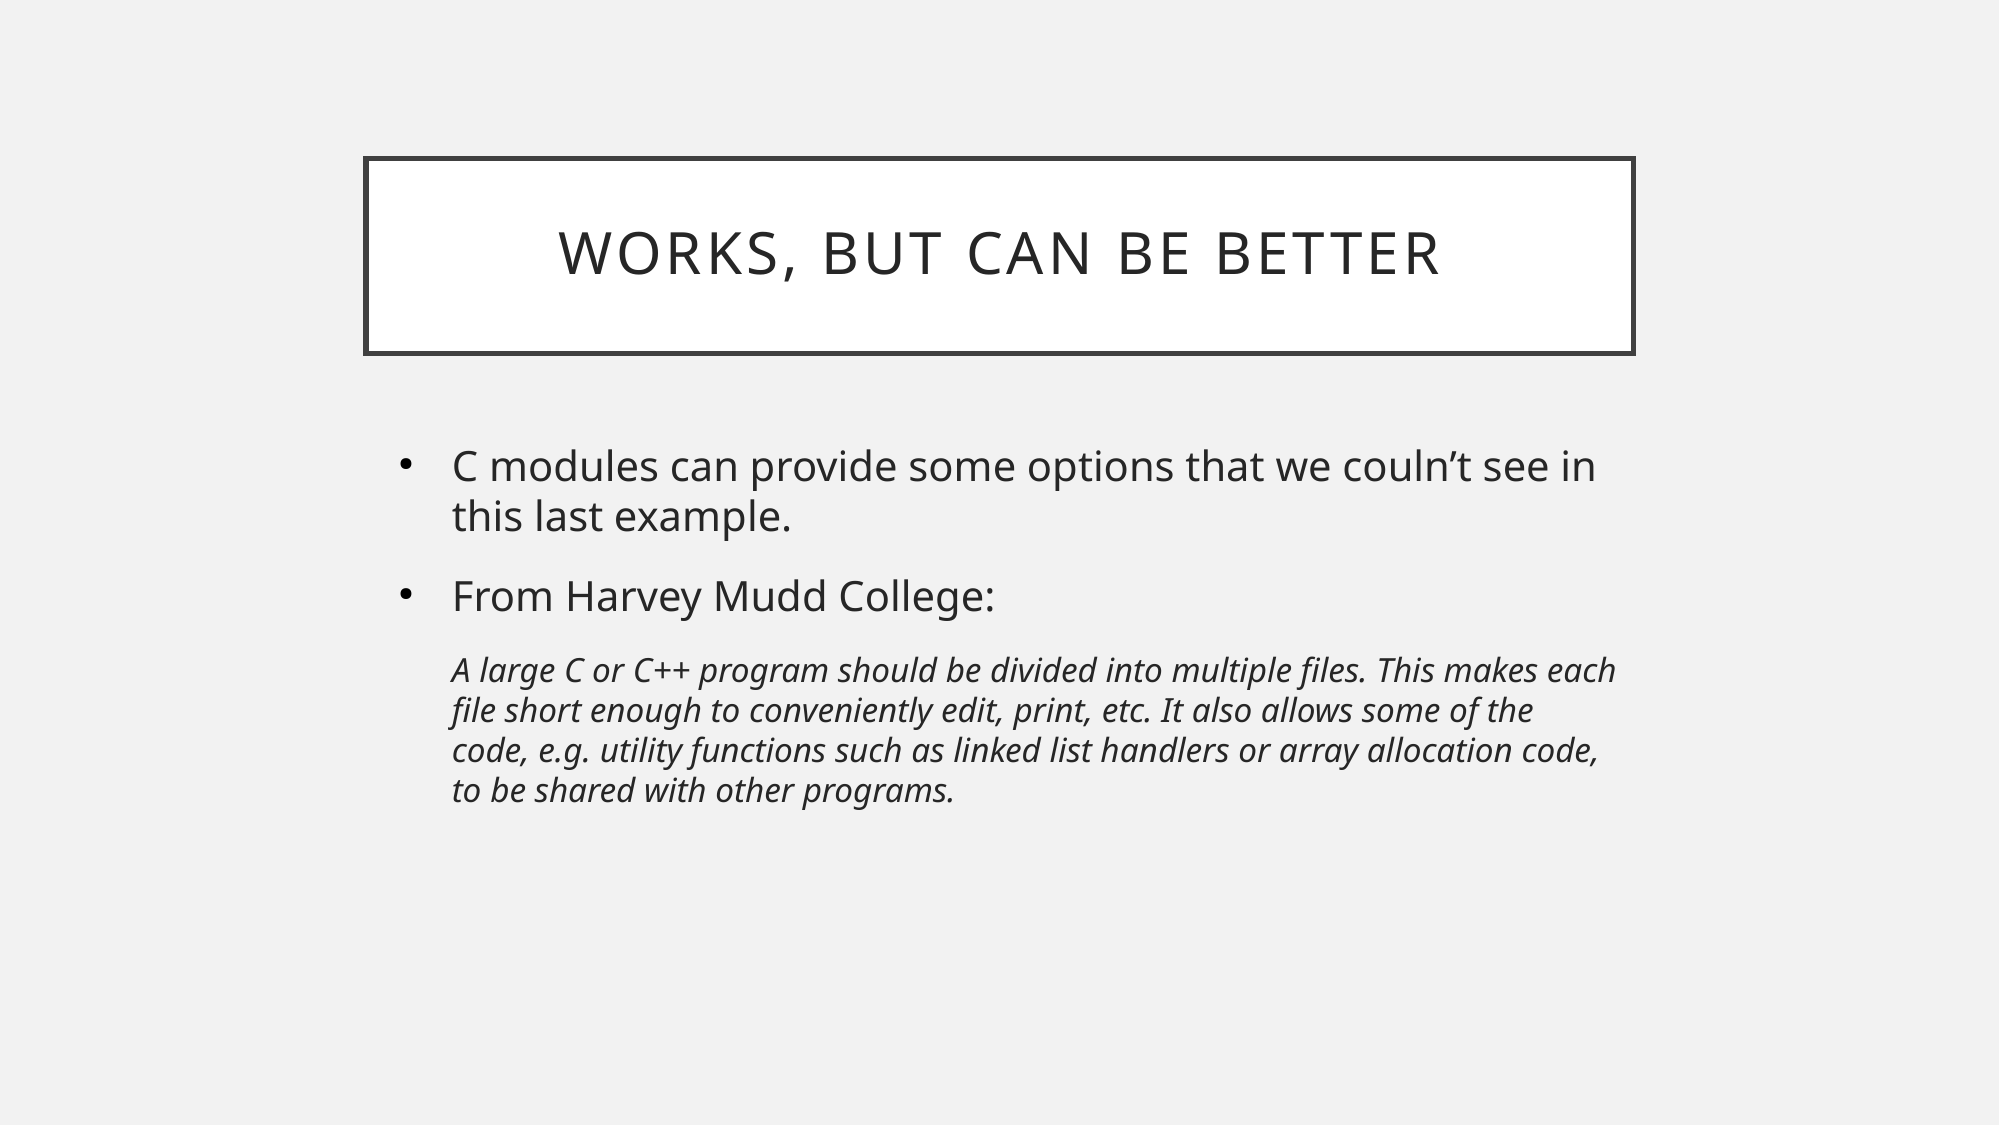

# Works, but can be better
C modules can provide some options that we couln’t see in this last example.
From Harvey Mudd College:
A large C or C++ program should be divided into multiple files. This makes each file short enough to conveniently edit, print, etc. It also allows some of the code, e.g. utility functions such as linked list handlers or array allocation code, to be shared with other programs.